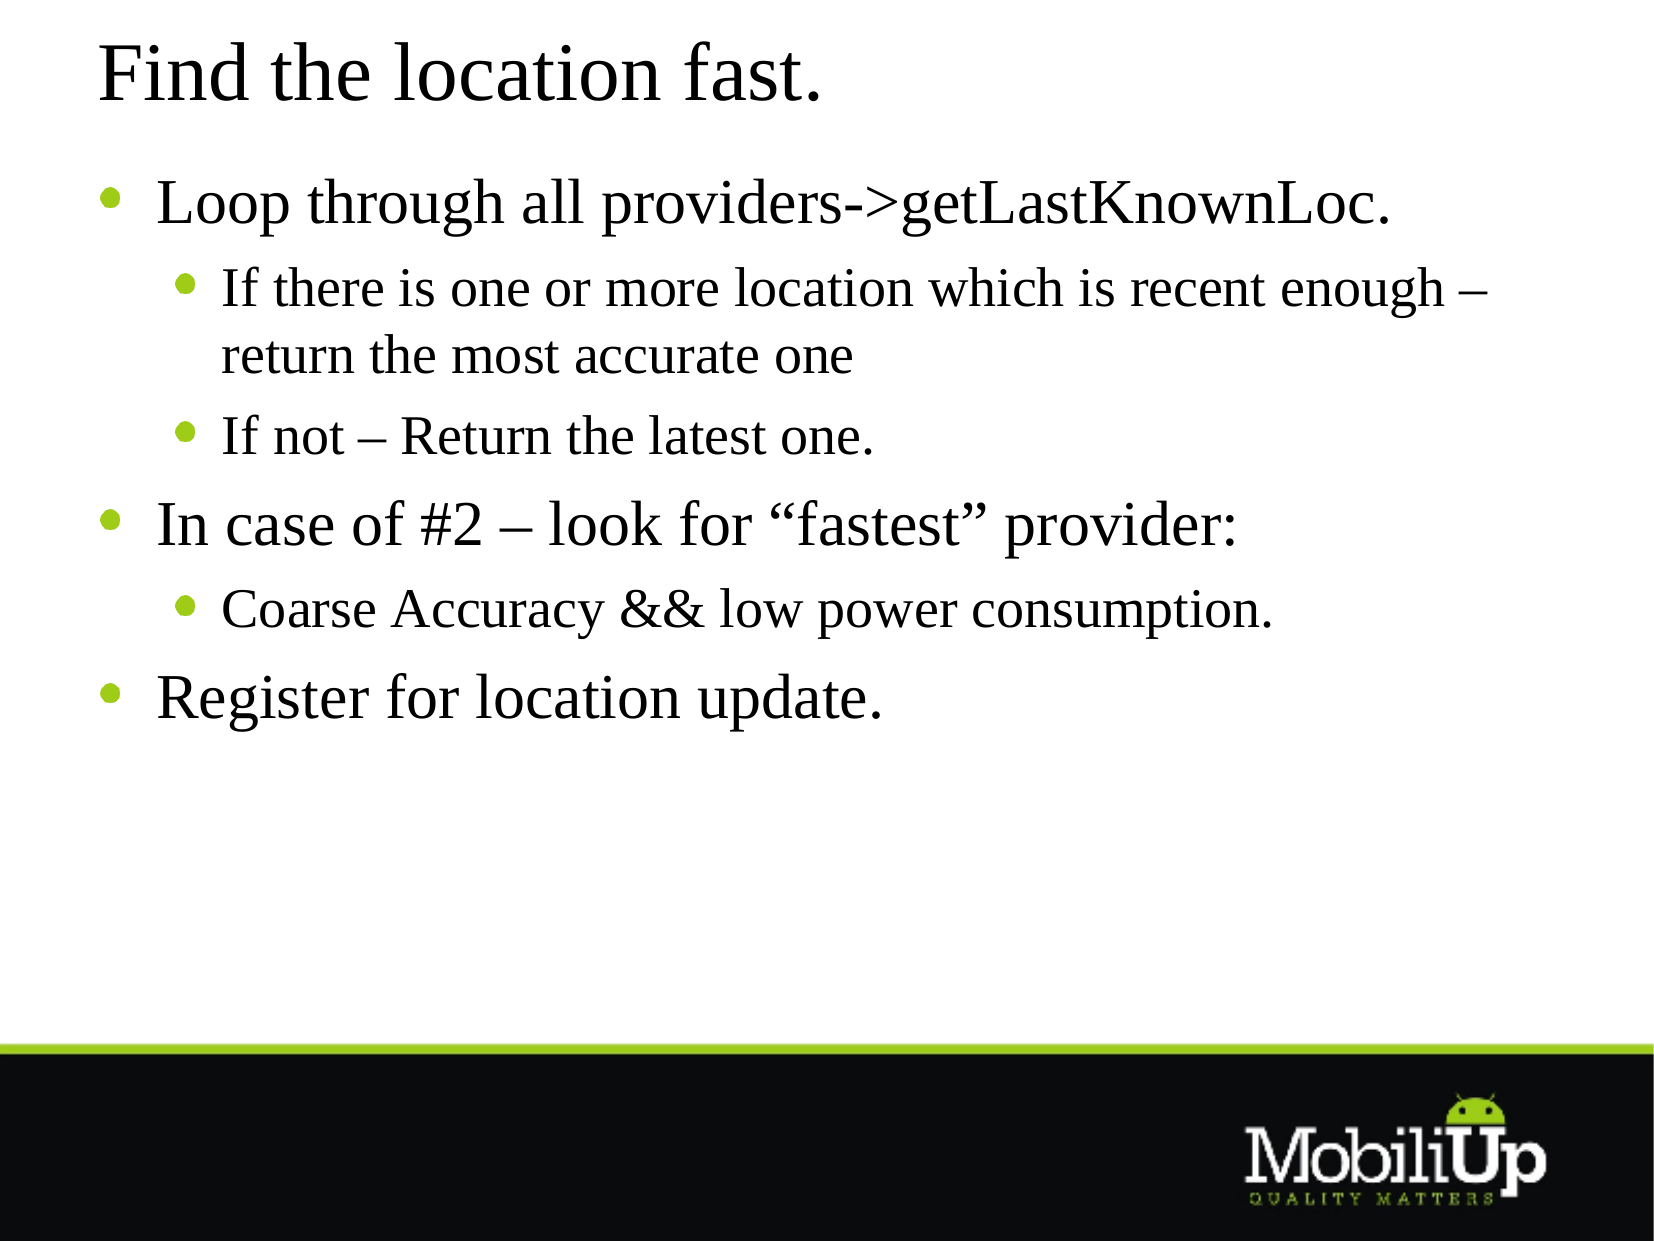

# Find the location fast.
Loop through all providers->getLastKnownLoc.
If there is one or more location which is recent enough – return the most accurate one
If not – Return the latest one.
In case of #2 – look for “fastest” provider:
Coarse Accuracy && low power consumption.
Register for location update.